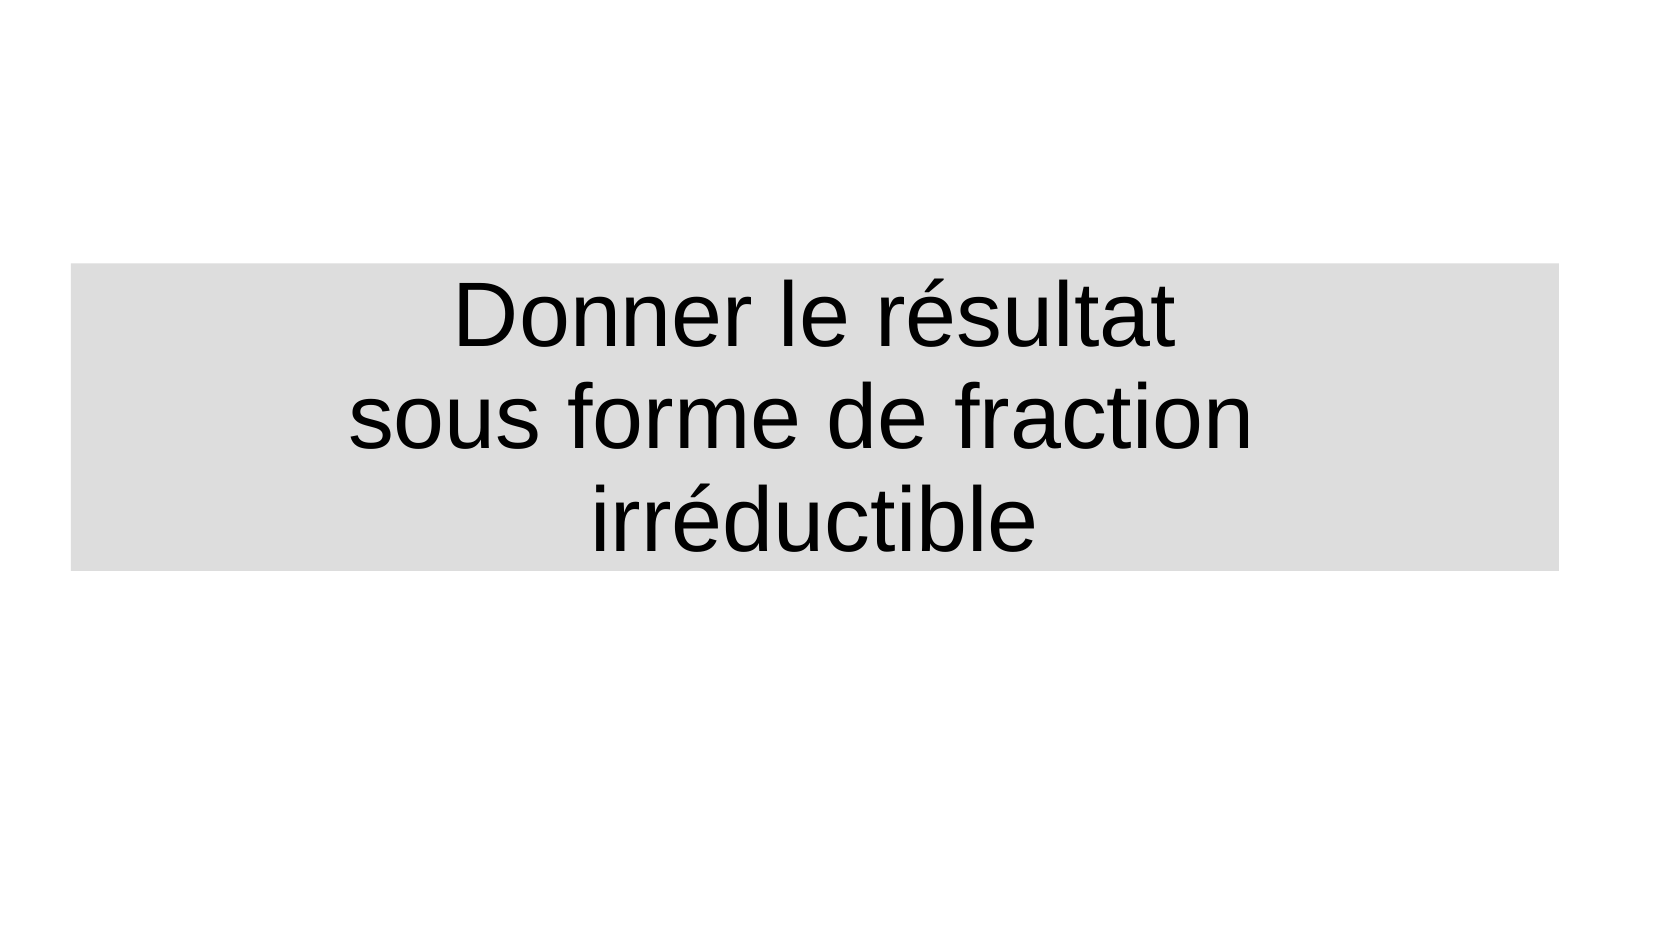

# Donner le résultat sous forme de fraction irréductible